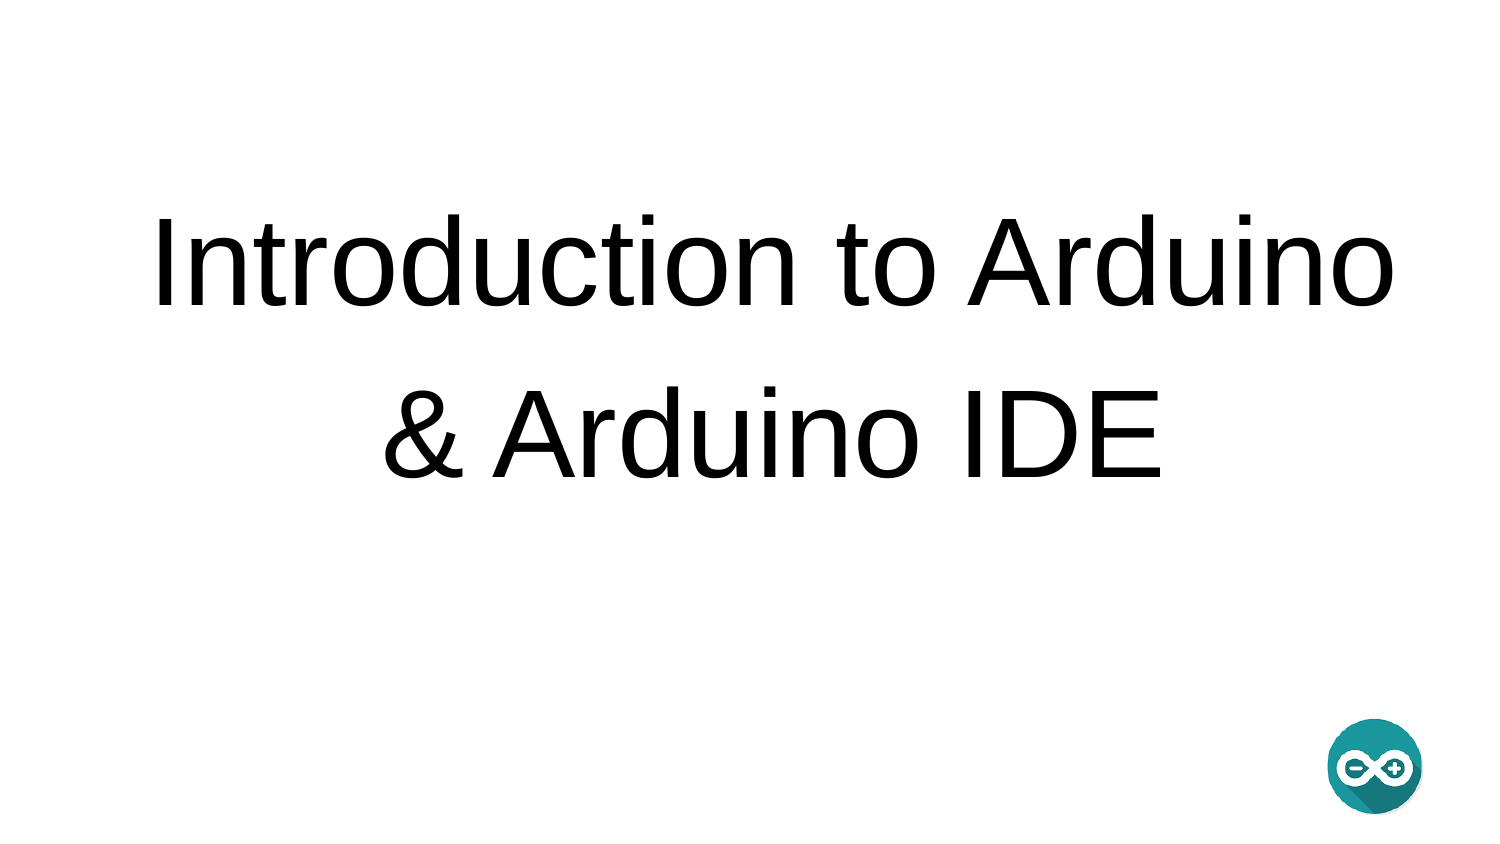

# Introduction to Arduino & Arduino IDE